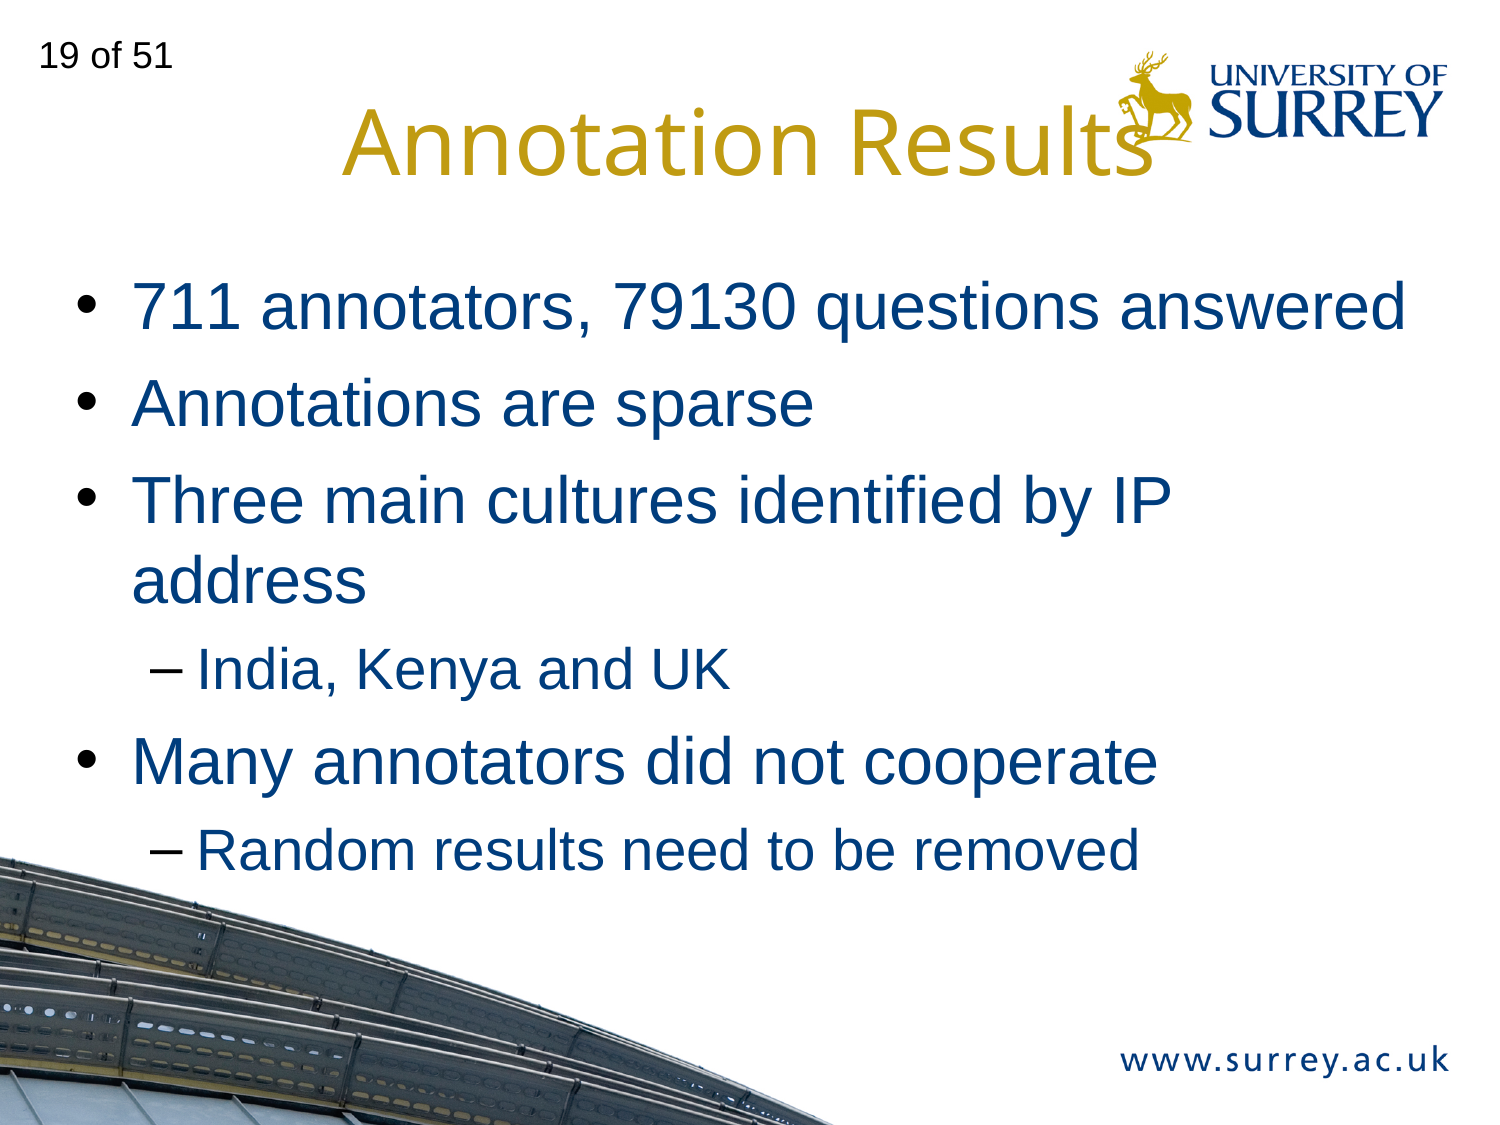

# Annotation Results
711 annotators, 79130 questions answered
Annotations are sparse
Three main cultures identified by IP address
India, Kenya and UK
Many annotators did not cooperate
Random results need to be removed